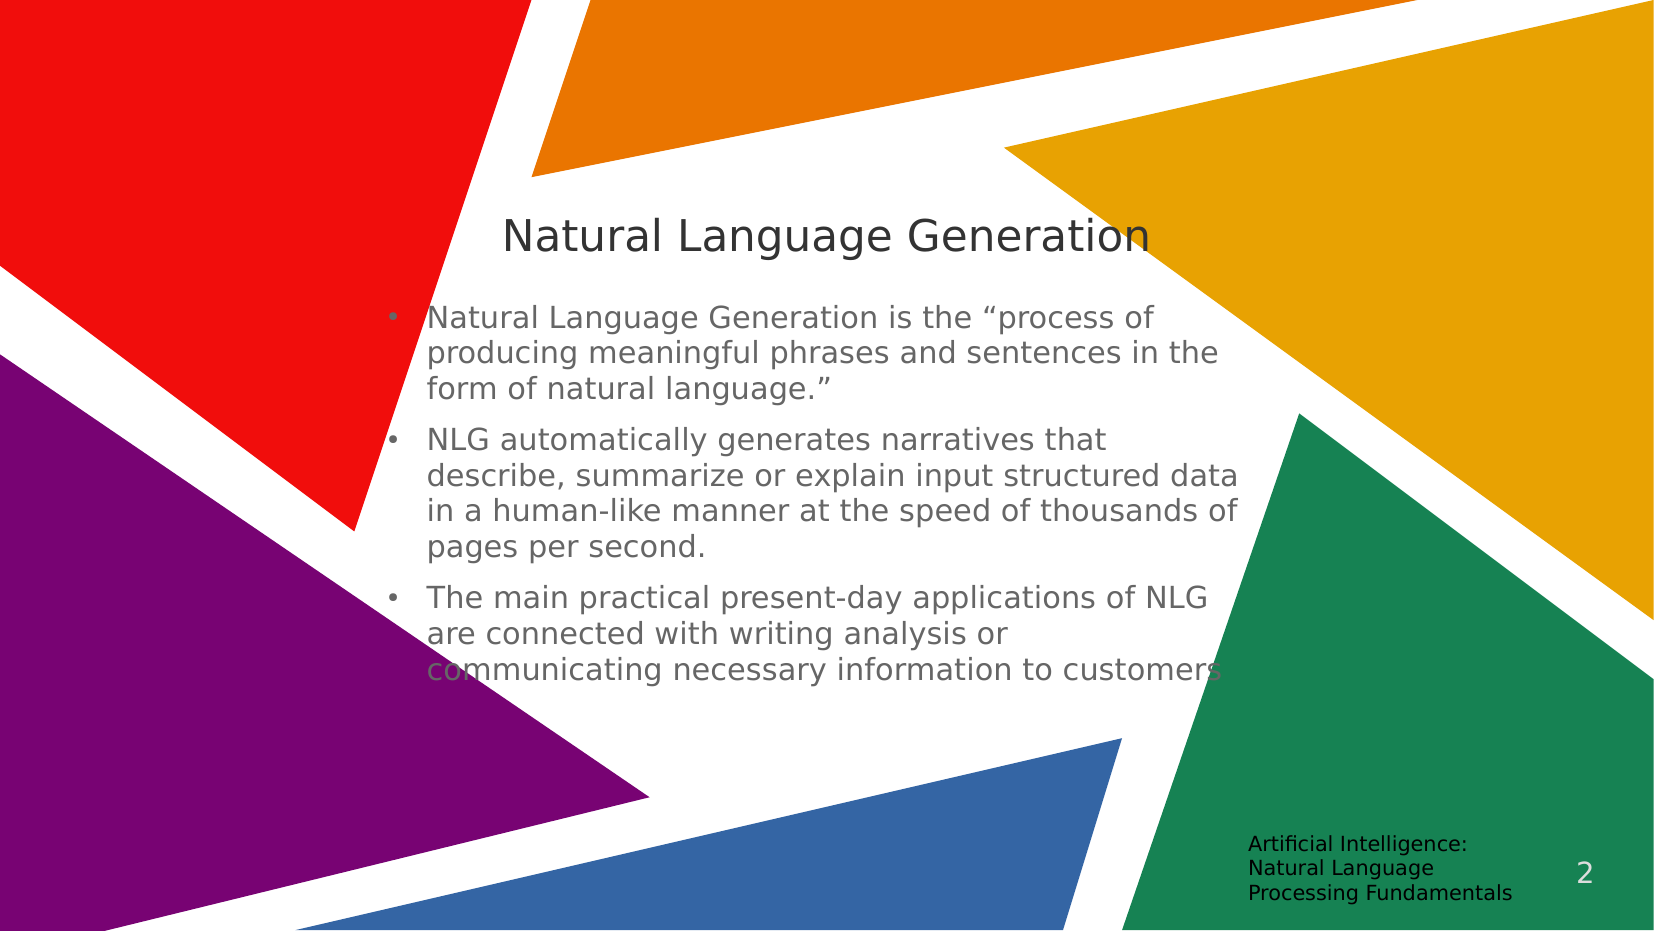

# Natural Language Generation
Natural Language Generation is the “process of producing meaningful phrases and sentences in the form of natural language.”
NLG automatically generates narratives that describe, summarize or explain input structured data in a human-like manner at the speed of thousands of pages per second.
The main practical present-day applications of NLG are connected with writing analysis or communicating necessary information to customers
Artificial Intelligence: Natural Language Processing Fundamentals
2